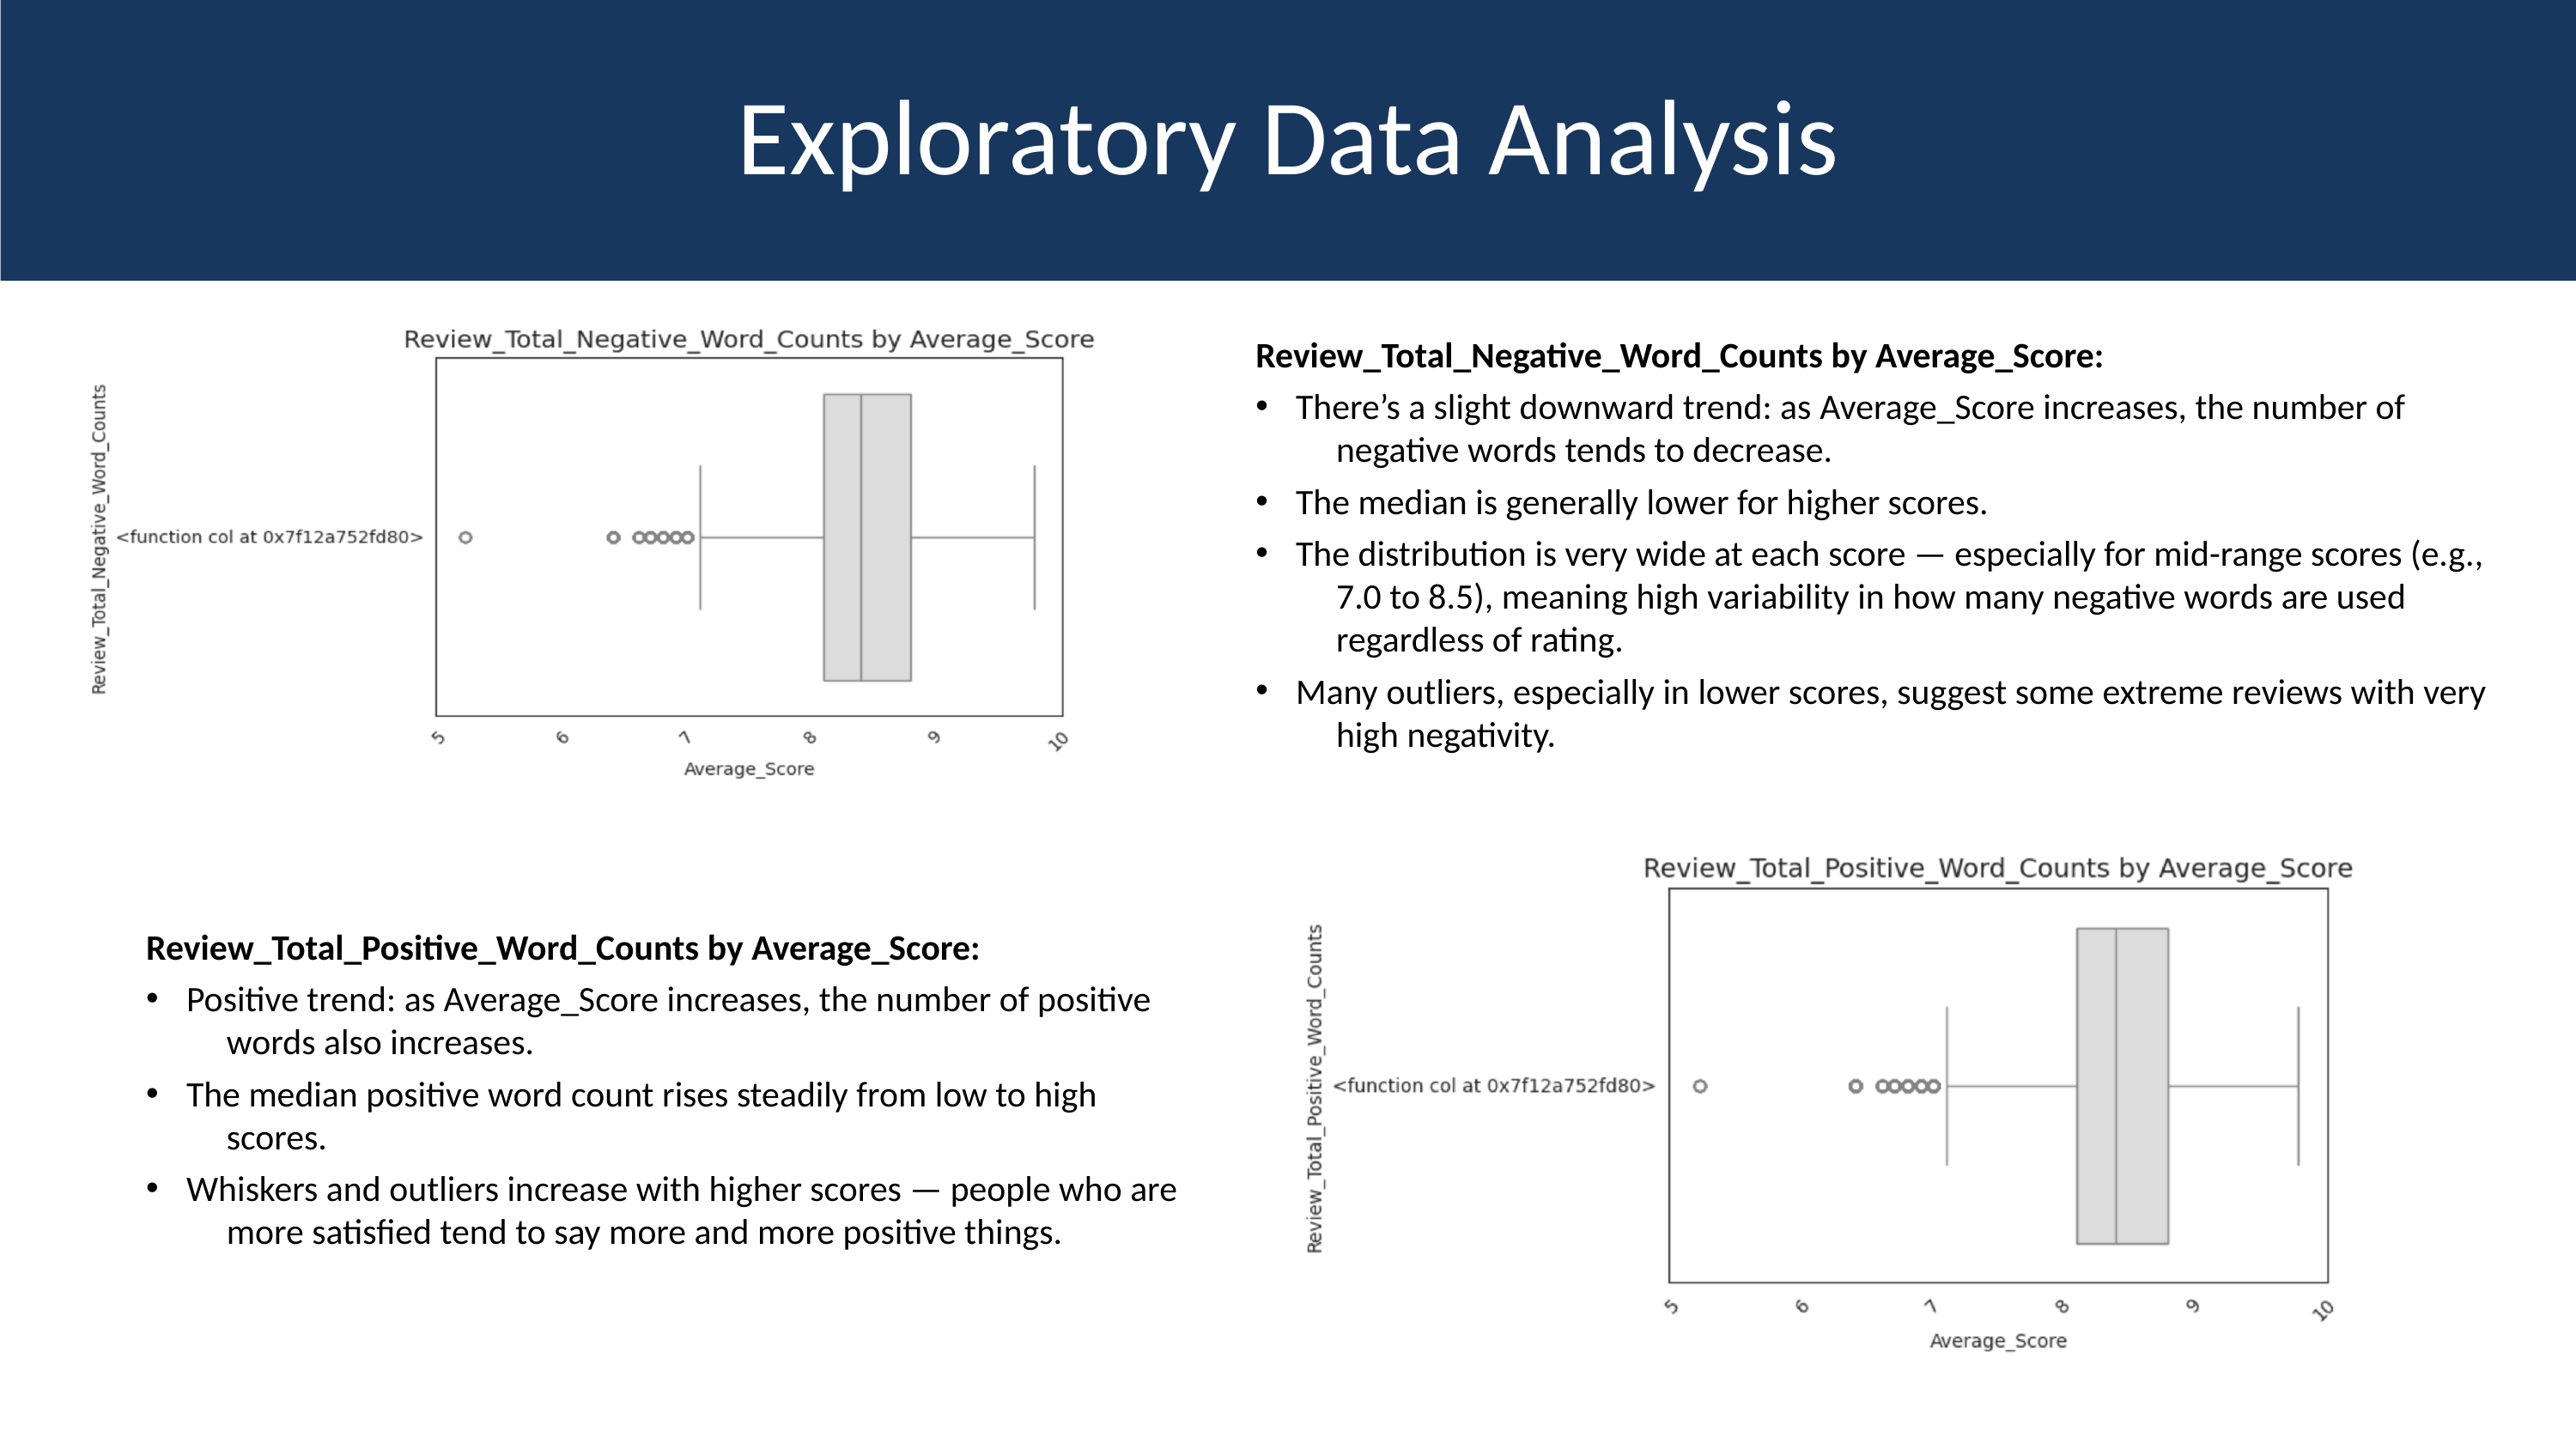

Exploratory Data Analysis
#
Review_Total_Negative_Word_Counts by Average_Score:
There’s a slight downward trend: as Average_Score increases, the number of negative words tends to decrease.
The median is generally lower for higher scores.
The distribution is very wide at each score — especially for mid-range scores (e.g., 7.0 to 8.5), meaning high variability in how many negative words are used regardless of rating.
Many outliers, especially in lower scores, suggest some extreme reviews with very high negativity.
Review_Total_Positive_Word_Counts by Average_Score:
Positive trend: as Average_Score increases, the number of positive words also increases.
The median positive word count rises steadily from low to high scores.
Whiskers and outliers increase with higher scores — people who are more satisfied tend to say more and more positive things.